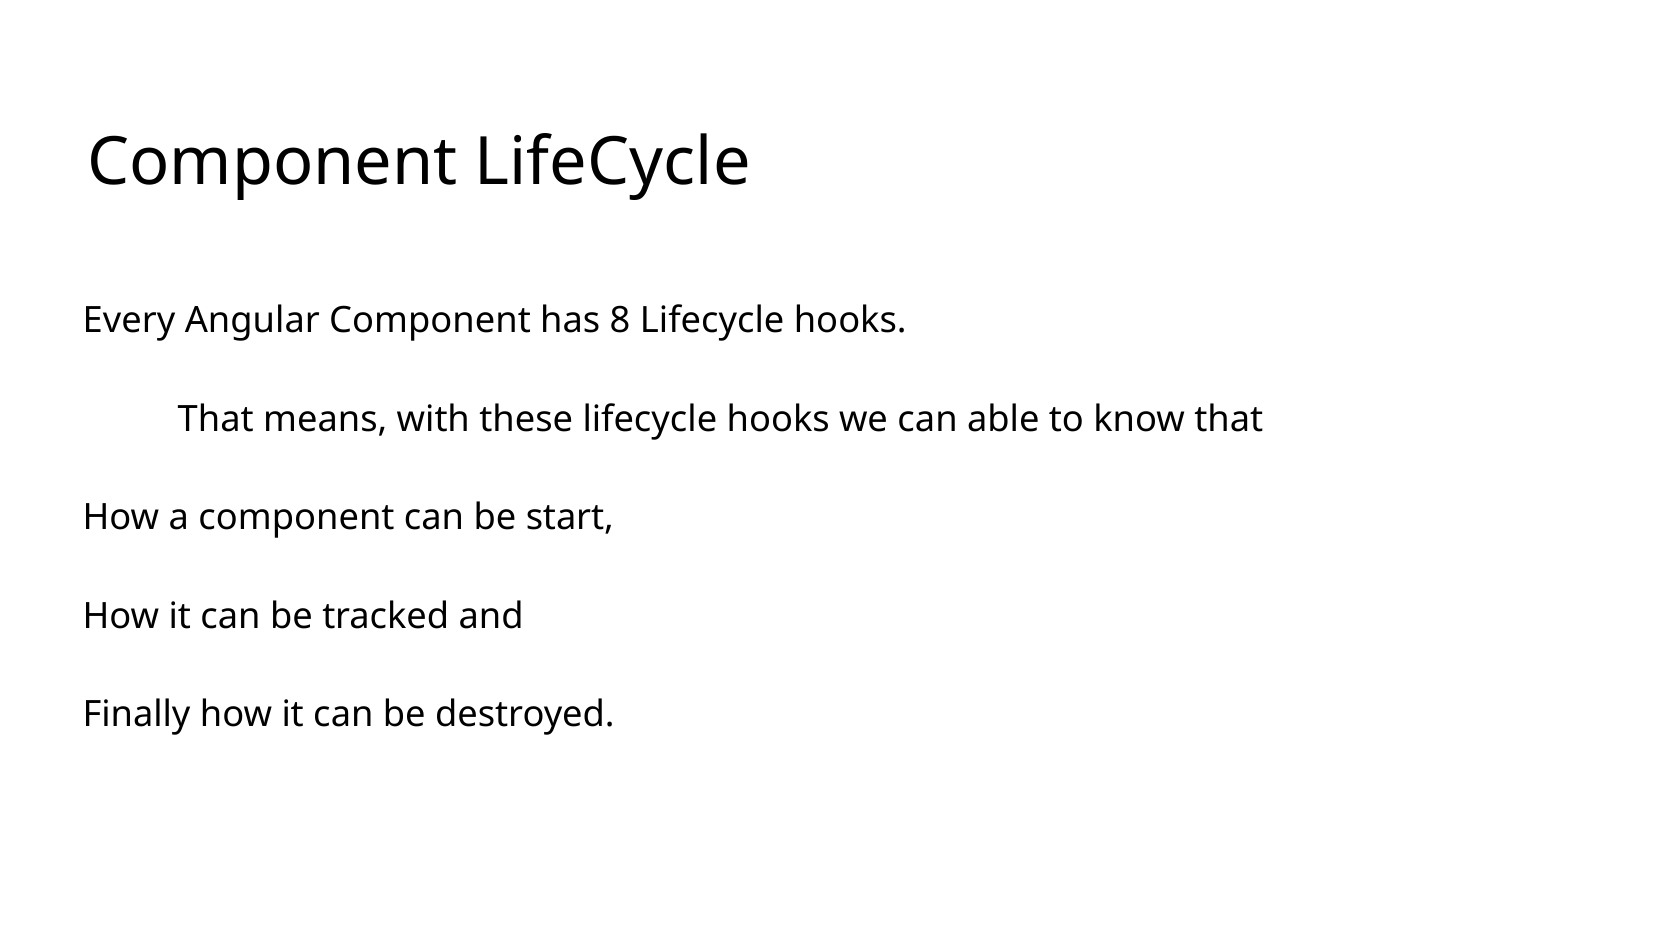

# Component LifeCycle
Every Angular Component has 8 Lifecycle hooks.
 That means, with these lifecycle hooks we can able to know that
How a component can be start,
How it can be tracked and
Finally how it can be destroyed.